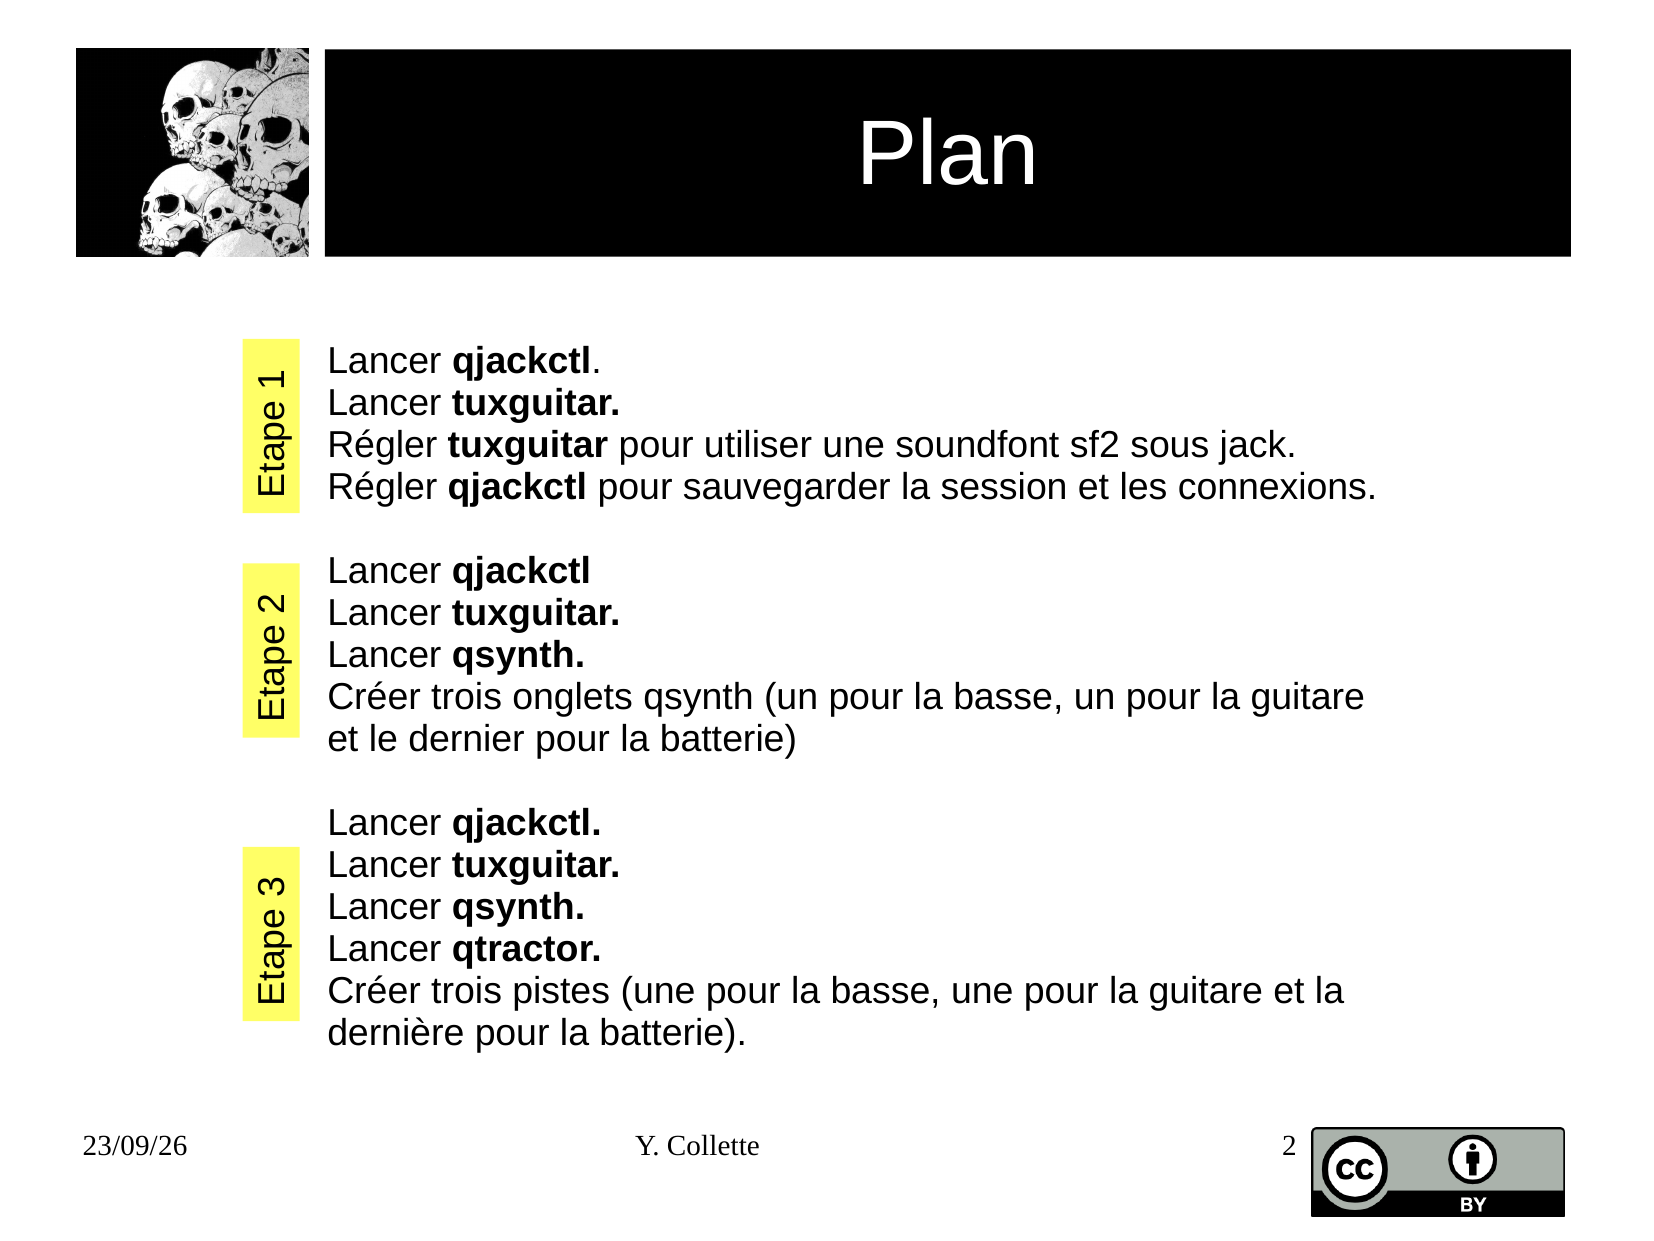

# Plan
Lancer qjackctl.
Lancer tuxguitar.
Régler tuxguitar pour utiliser une soundfont sf2 sous jack.
Régler qjackctl pour sauvegarder la session et les connexions.
Lancer qjackctl
Lancer tuxguitar.
Lancer qsynth.
Créer trois onglets qsynth (un pour la basse, un pour la guitare et le dernier pour la batterie)
Lancer qjackctl.
Lancer tuxguitar.
Lancer qsynth.
Lancer qtractor.
Créer trois pistes (une pour la basse, une pour la guitare et la dernière pour la batterie).
Etape 1
Etape 2
Etape 3
Y. Collette
2